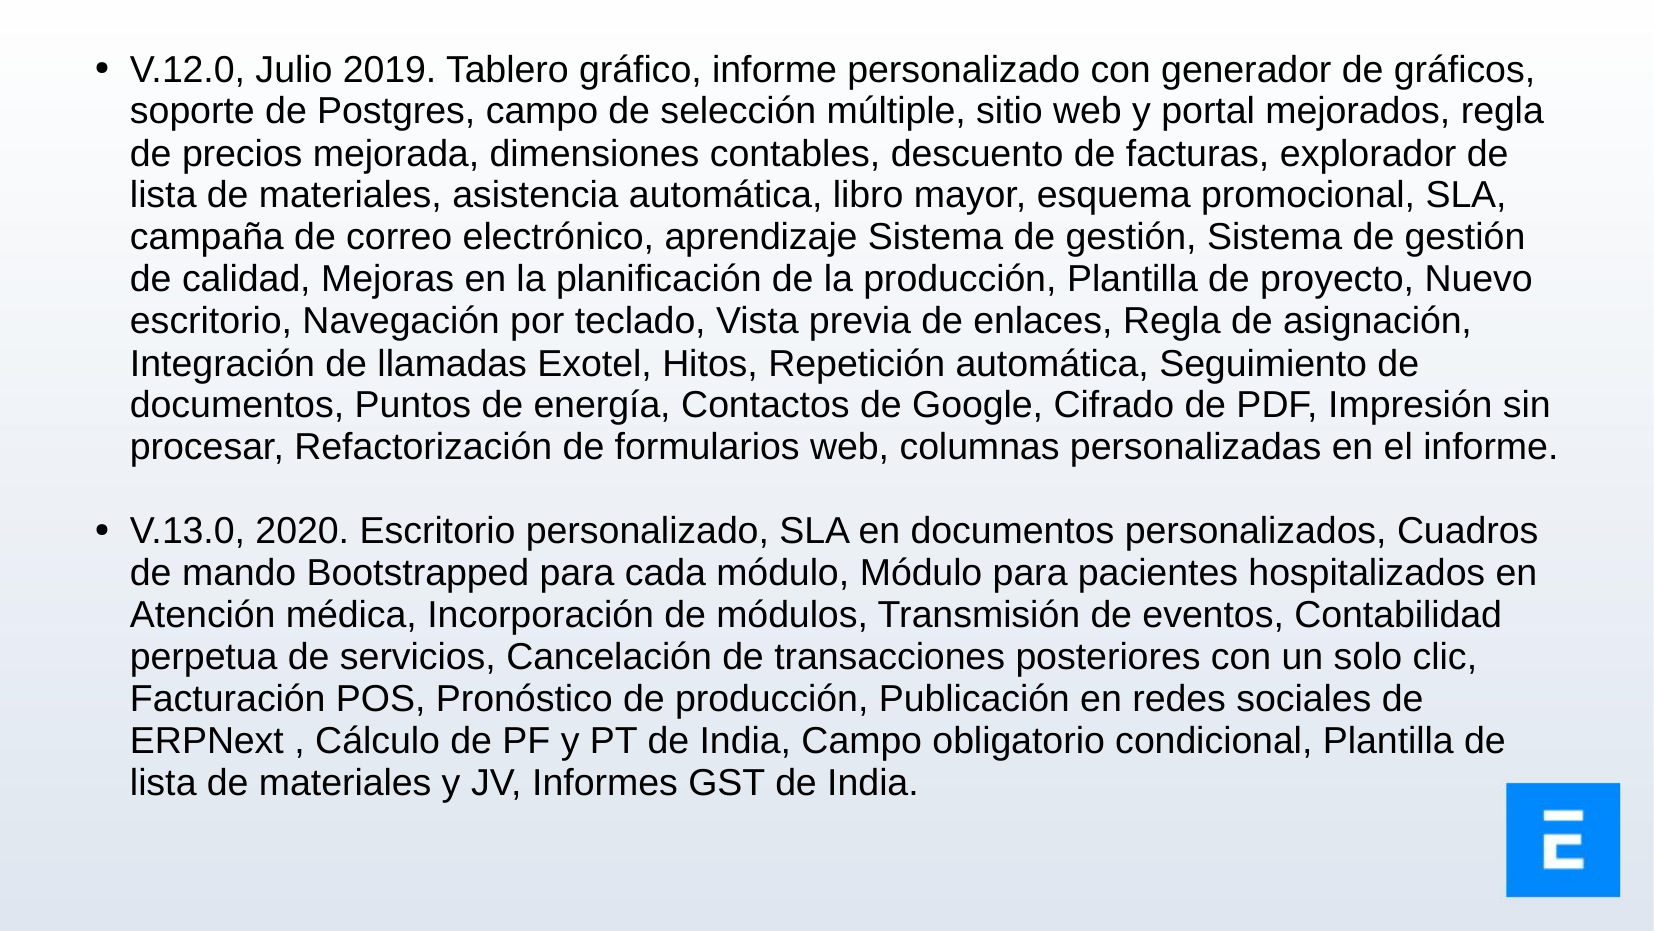

# V.12.0, Julio 2019. Tablero gráfico, informe personalizado con generador de gráficos, soporte de Postgres, campo de selección múltiple, sitio web y portal mejorados, regla de precios mejorada, dimensiones contables, descuento de facturas, explorador de lista de materiales, asistencia automática, libro mayor, esquema promocional, SLA, campaña de correo electrónico, aprendizaje Sistema de gestión, Sistema de gestión de calidad, Mejoras en la planificación de la producción, Plantilla de proyecto, Nuevo escritorio, Navegación por teclado, Vista previa de enlaces, Regla de asignación, Integración de llamadas Exotel, Hitos, Repetición automática, Seguimiento de documentos, Puntos de energía, Contactos de Google, Cifrado de PDF, Impresión sin procesar, Refactorización de formularios web, columnas personalizadas en el informe.
V.13.0, 2020. Escritorio personalizado, SLA en documentos personalizados, Cuadros de mando Bootstrapped para cada módulo, Módulo para pacientes hospitalizados en Atención médica, Incorporación de módulos, Transmisión de eventos, Contabilidad perpetua de servicios, Cancelación de transacciones posteriores con un solo clic, Facturación POS, Pronóstico de producción, Publicación en redes sociales de ERPNext , Cálculo de PF y PT de India, Campo obligatorio condicional, Plantilla de lista de materiales y JV, Informes GST de India.